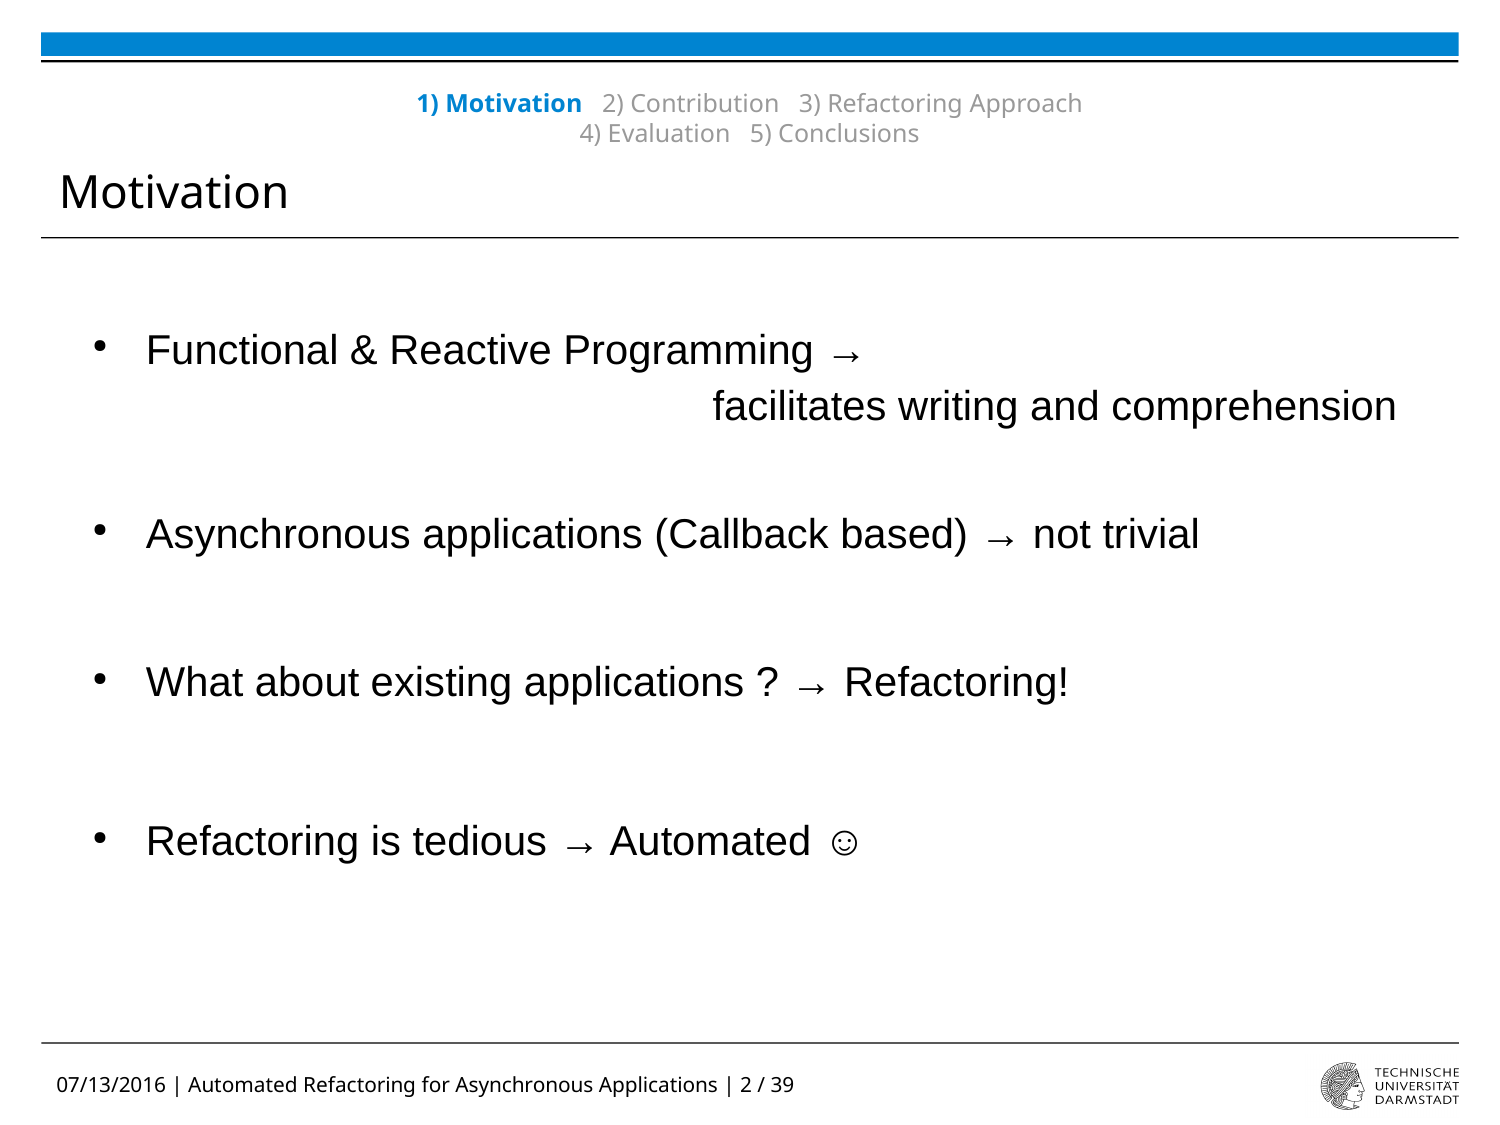

Motivation
1) Motivation 2) Contribution 3) Refactoring Approach
4) Evaluation 5) Conclusions
# Functional & Reactive Programming →
facilitates writing and comprehension
Asynchronous applications (Callback based) → not trivial
What about existing applications ? → Refactoring!
Refactoring is tedious → Automated ☺